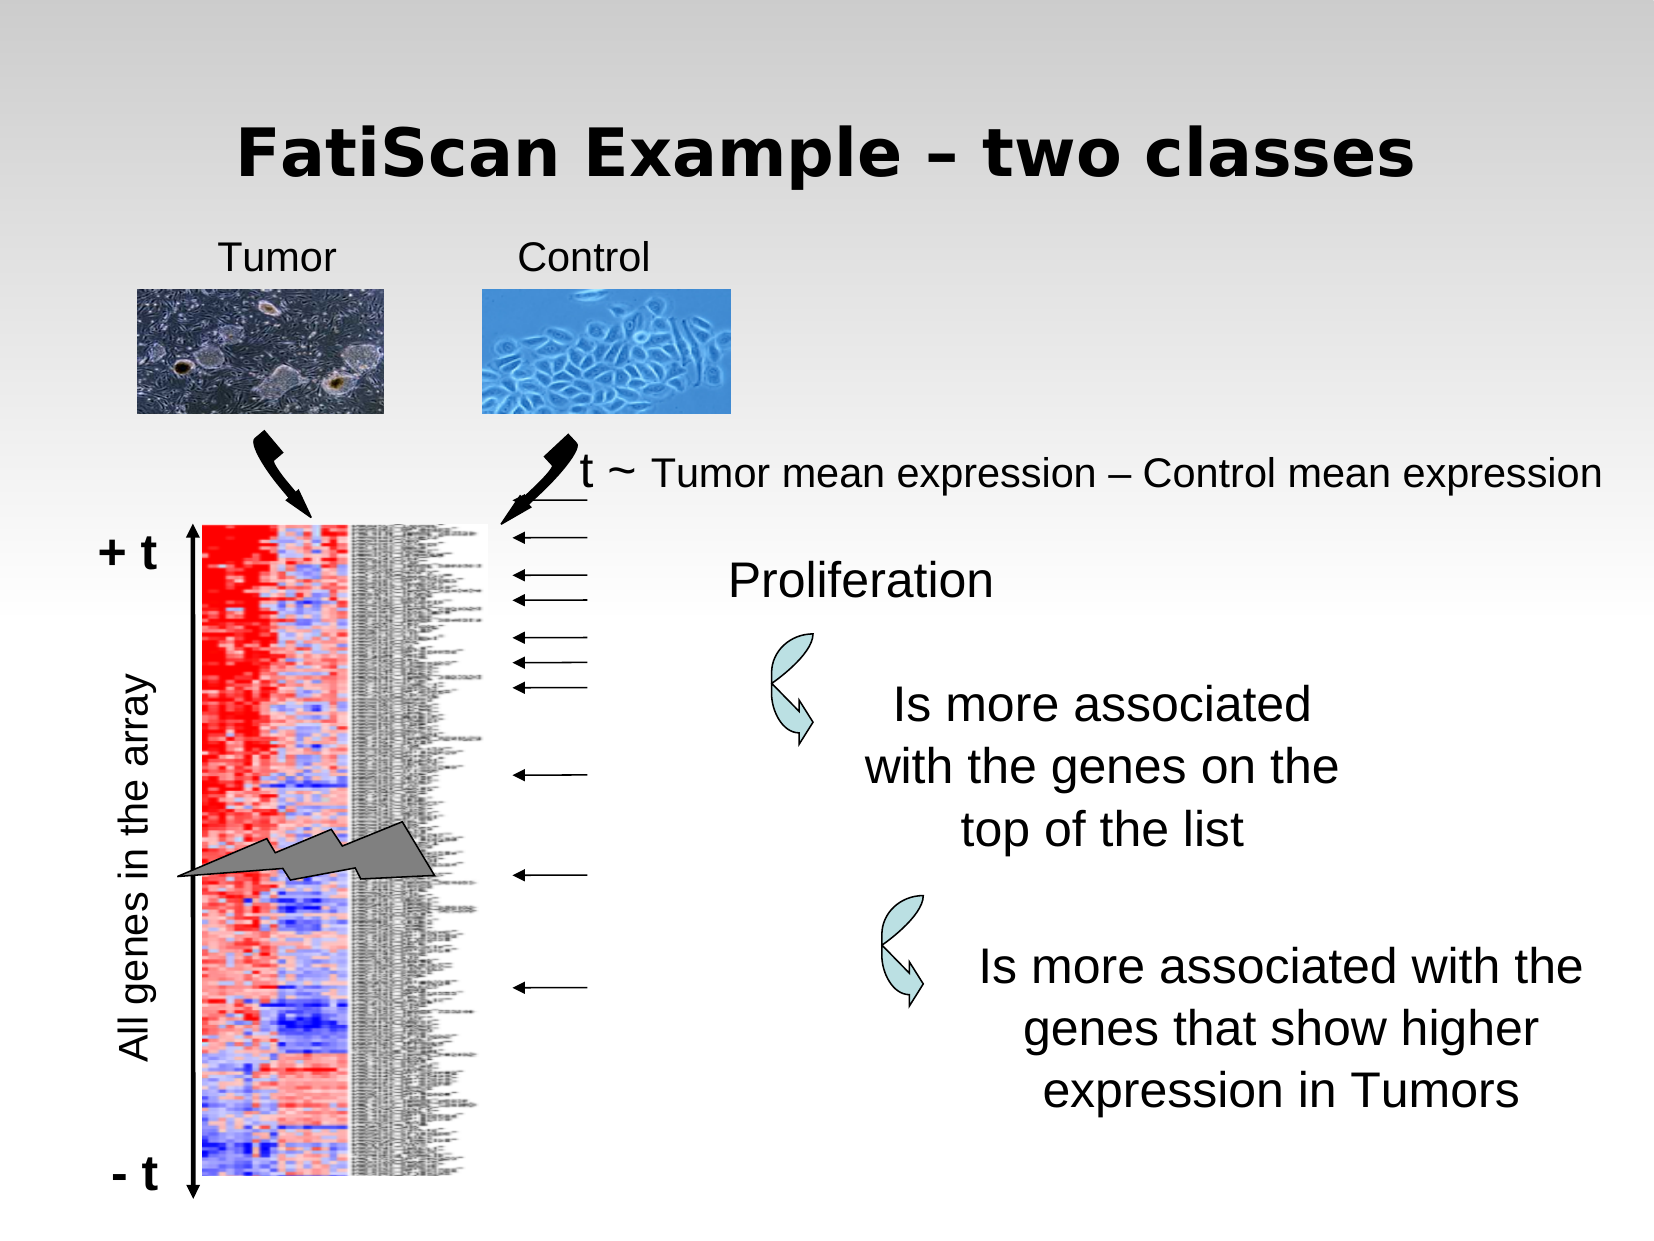

# FatiScan Example – two classes
Tumor		Control
t ~ Tumor mean expression – Control mean expression
+ t
Proliferation
Is more associated with the genes on the top of the list
All genes in the array
Is more associated with the genes that show higher expression in Tumors
- t